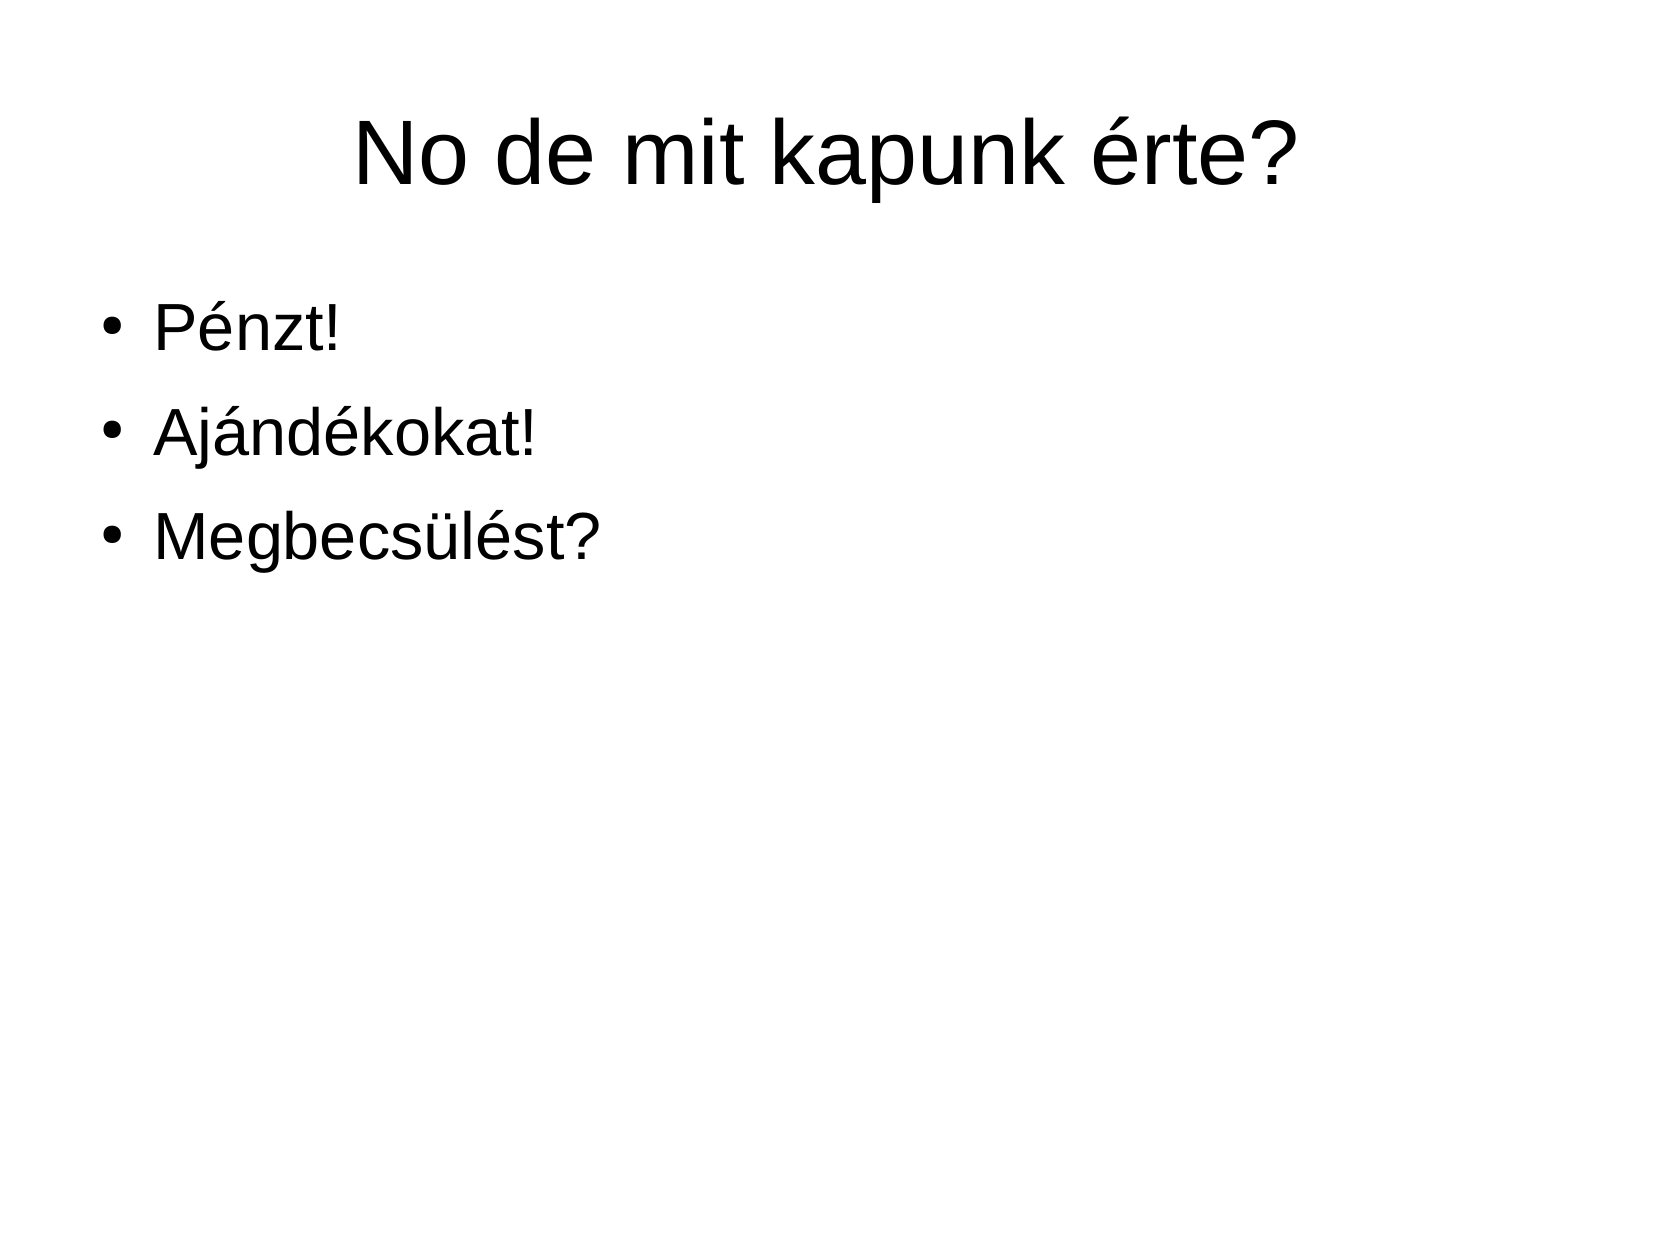

# No de mit kapunk érte?
Pénzt!
Ajándékokat!
Megbecsülést?